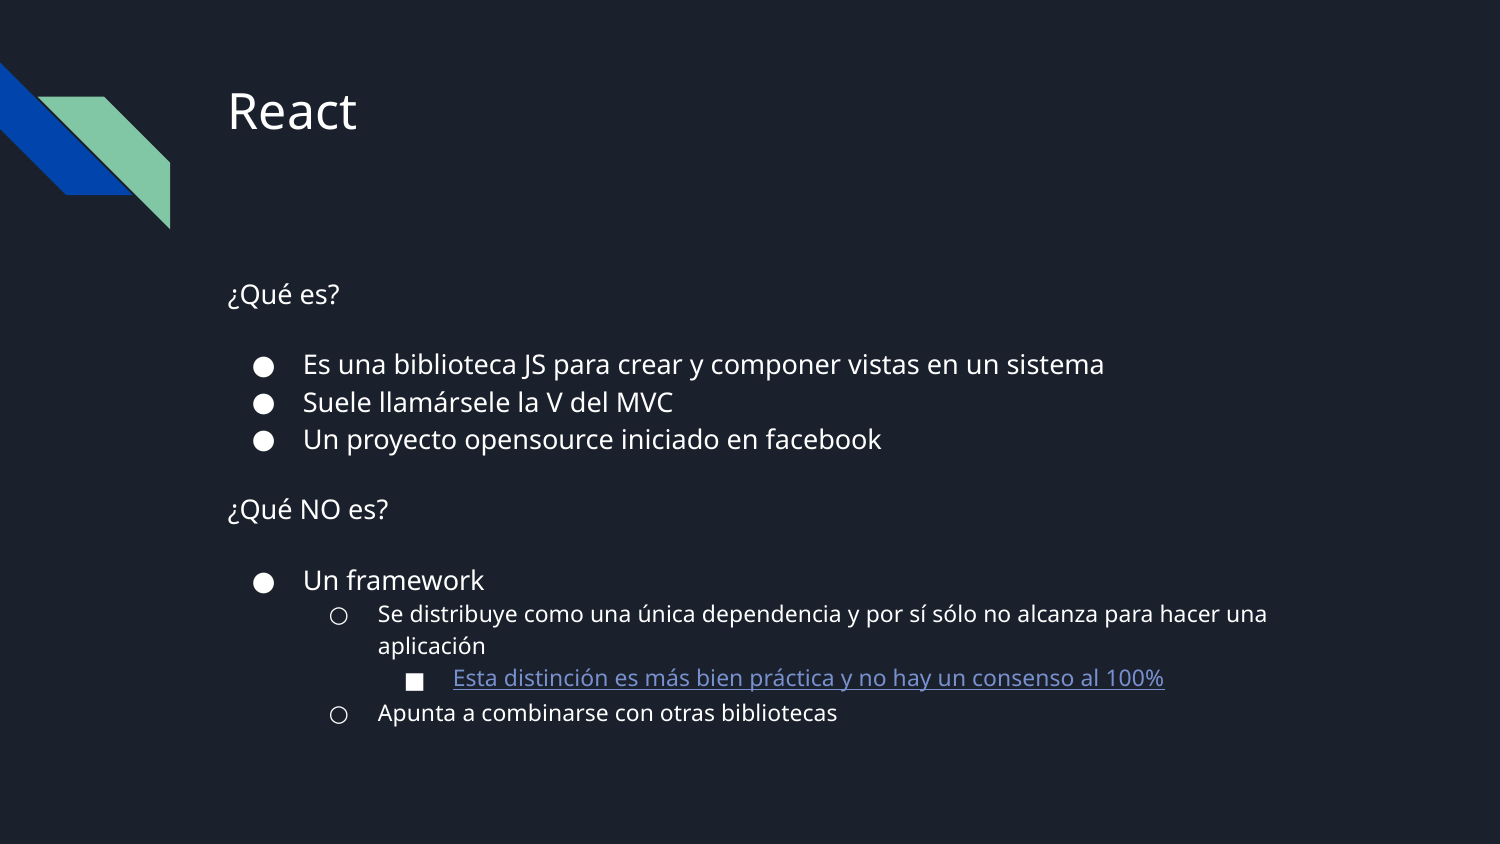

# React
¿Qué es?
Es una biblioteca JS para crear y componer vistas en un sistema
Suele llamársele la V del MVC
Un proyecto opensource iniciado en facebook
¿Qué NO es?
Un framework
Se distribuye como una única dependencia y por sí sólo no alcanza para hacer una aplicación
Esta distinción es más bien práctica y no hay un consenso al 100%
Apunta a combinarse con otras bibliotecas